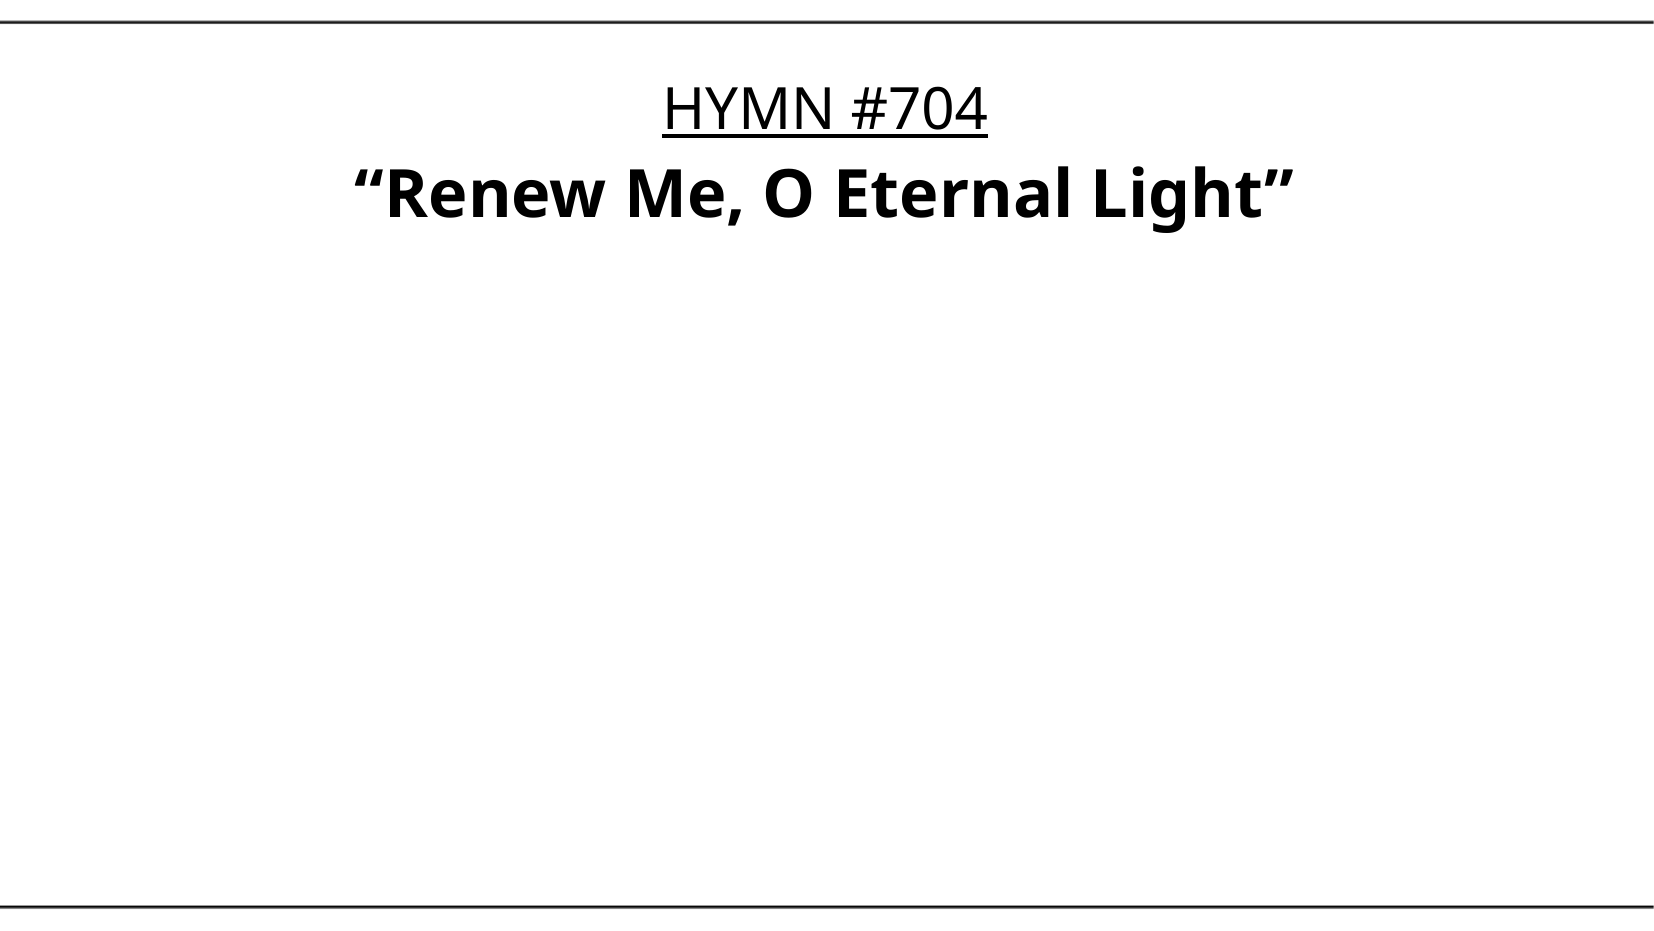

HYMN #704
“Renew Me, O Eternal Light”